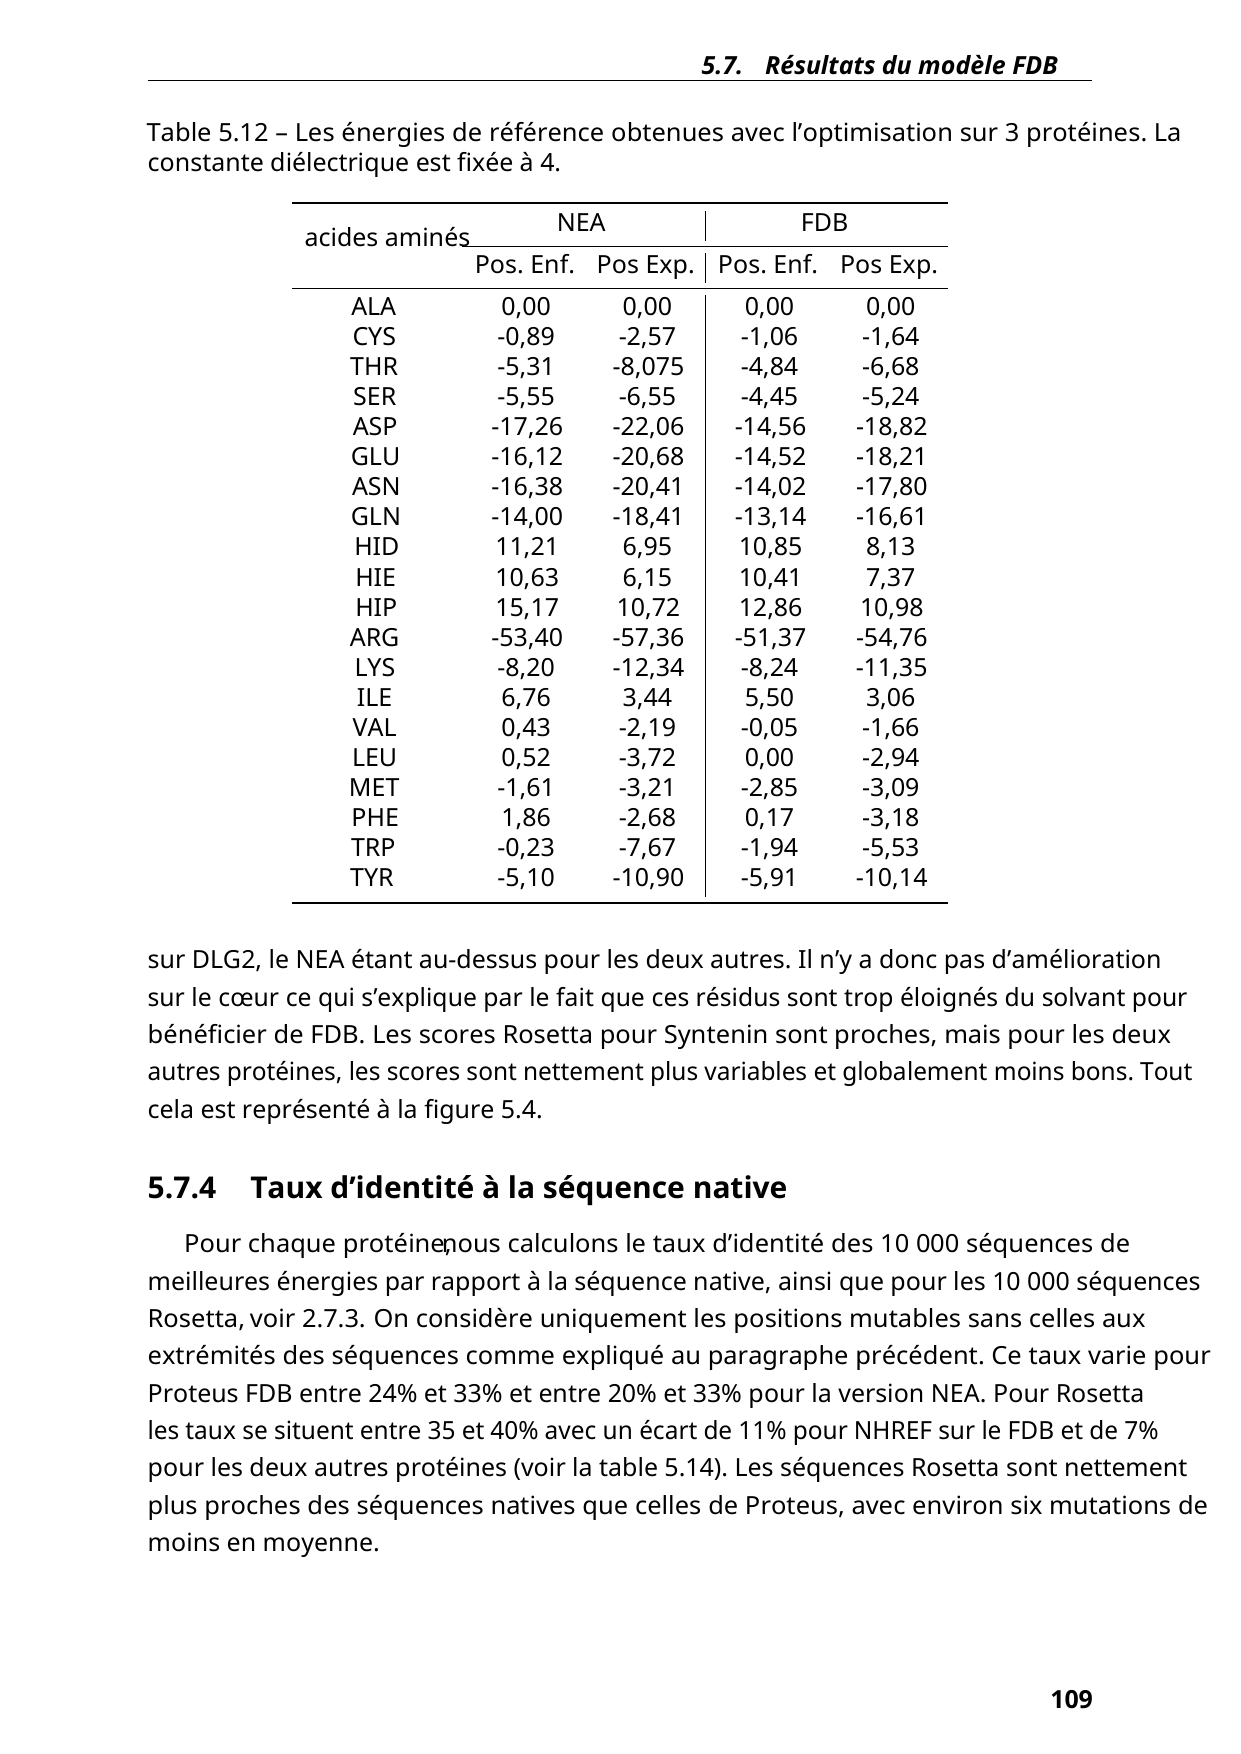

5.7.
Résultats du modèle FDB
Table 5.12 – Les énergies de référence obtenues avec l’optimisation sur 3 protéines. La
constante diélectrique est fixée à 4.
NEA
FDB
acides aminés
Pos. Enf.
Pos Exp.
Pos. Enf.
Pos Exp.
ALA
0,00
0,00
0,00
0,00
CYS
-0,89
-2,57
-1,06
-1,64
THR
-5,31
-8,075
-4,84
-6,68
SER
-5,55
-6,55
-4,45
-5,24
ASP
-17,26
-22,06
-14,56
-18,82
GLU
-16,12
-20,68
-14,52
-18,21
ASN
-16,38
-20,41
-14,02
-17,80
GLN
-14,00
-18,41
-13,14
-16,61
HID
11,21
6,95
10,85
8,13
HIE
10,63
6,15
10,41
7,37
HIP
15,17
10,72
12,86
10,98
ARG
-53,40
-57,36
-51,37
-54,76
LYS
-8,20
-12,34
-8,24
-11,35
ILE
6,76
3,44
5,50
3,06
VAL
0,43
-2,19
-0,05
-1,66
LEU
0,52
-3,72
0,00
-2,94
MET
-1,61
-3,21
-2,85
-3,09
PHE
1,86
-2,68
0,17
-3,18
TRP
-0,23
-7,67
-1,94
-5,53
TYR
-5,10
-10,90
-5,91
-10,14
sur DLG2, le NEA étant au-dessus pour les deux autres. Il n’y a donc pas d’amélioration
sur le cœur ce qui s’explique par le fait que ces résidus sont trop éloignés du solvant pour
bénéficier de FDB. Les scores Rosetta pour Syntenin sont proches, mais pour les deux
autres protéines, les scores sont nettement plus variables et globalement moins bons. Tout
cela est représenté à la figure 5.4.
5.7.4
Taux d’identité à la séquence native
Pour chaque protéine,
nous calculons le taux d’identité des 10 000 séquences de
meilleures énergies par rapport à la séquence native, ainsi que pour les 10 000 séquences
Rosetta,
voir 2.7.3.
On considère uniquement les positions mutables sans celles aux
extrémités des séquences comme expliqué au paragraphe précédent. Ce taux varie pour
Proteus FDB entre 24% et 33% et entre 20% et 33% pour la version NEA. Pour Rosetta
les taux se situent entre 35 et 40% avec un écart de 11% pour NHREF sur le FDB et de 7%
pour les deux autres protéines (voir la table 5.14). Les séquences Rosetta sont nettement
plus proches des séquences natives que celles de Proteus, avec environ six mutations de
moins en moyenne.
109